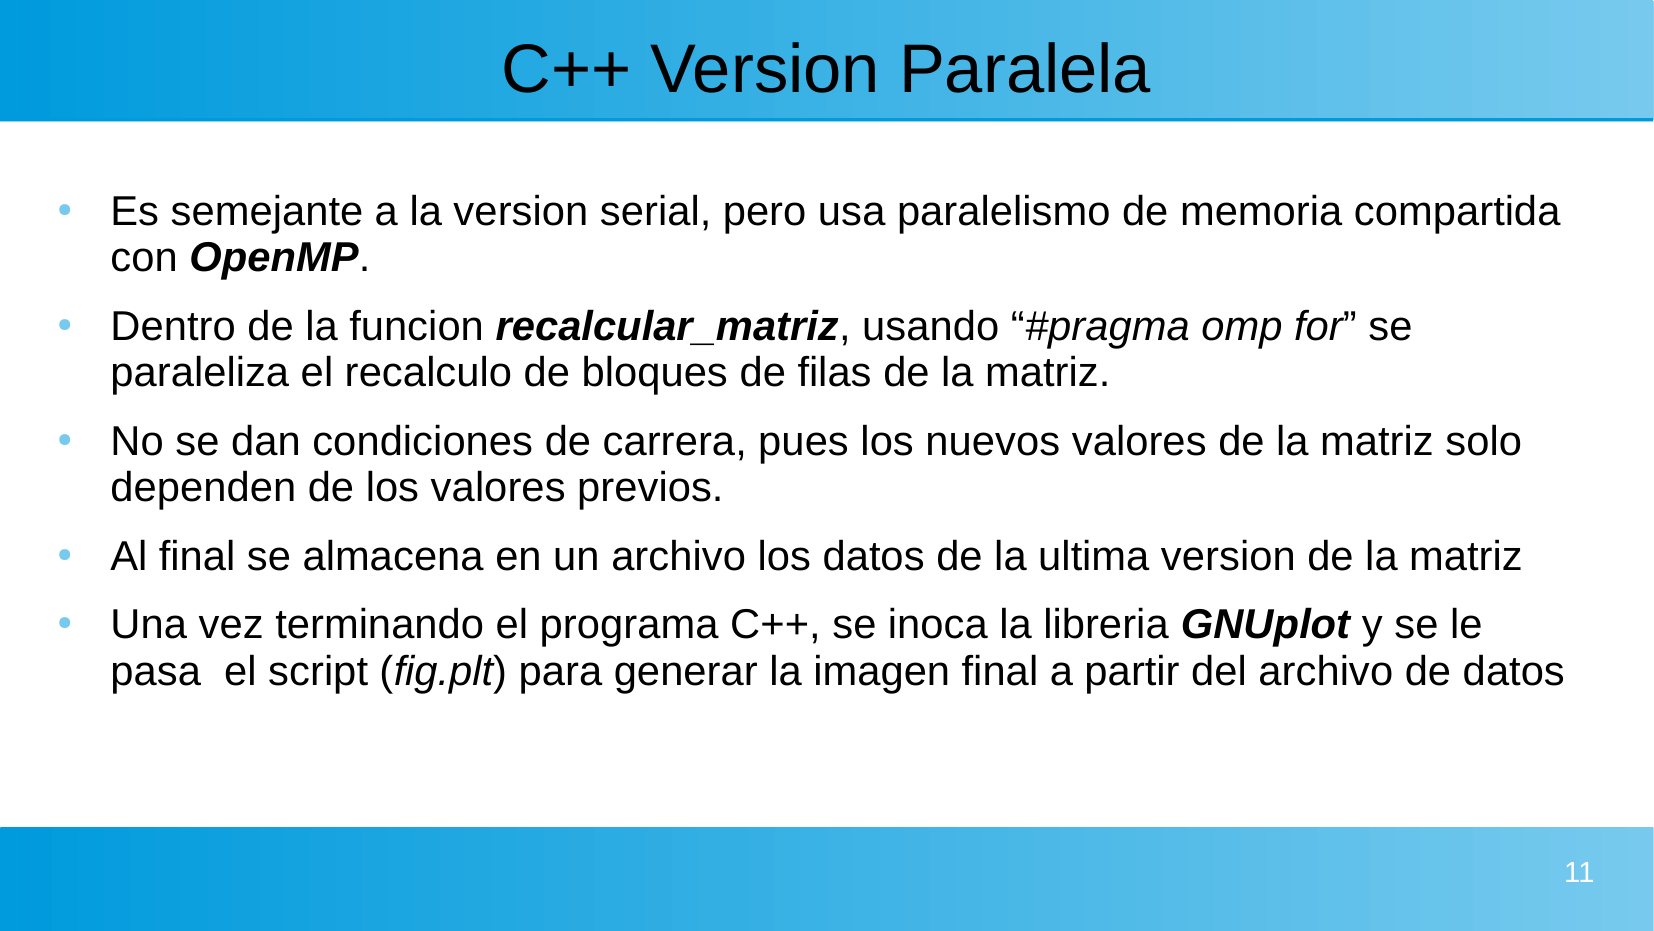

# C++ Version Paralela
Es semejante a la version serial, pero usa paralelismo de memoria compartida con OpenMP.
Dentro de la funcion recalcular_matriz, usando “#pragma omp for” se paraleliza el recalculo de bloques de filas de la matriz.
No se dan condiciones de carrera, pues los nuevos valores de la matriz solo dependen de los valores previos.
Al final se almacena en un archivo los datos de la ultima version de la matriz
Una vez terminando el programa C++, se inoca la libreria GNUplot y se le pasa el script (fig.plt) para generar la imagen final a partir del archivo de datos
11